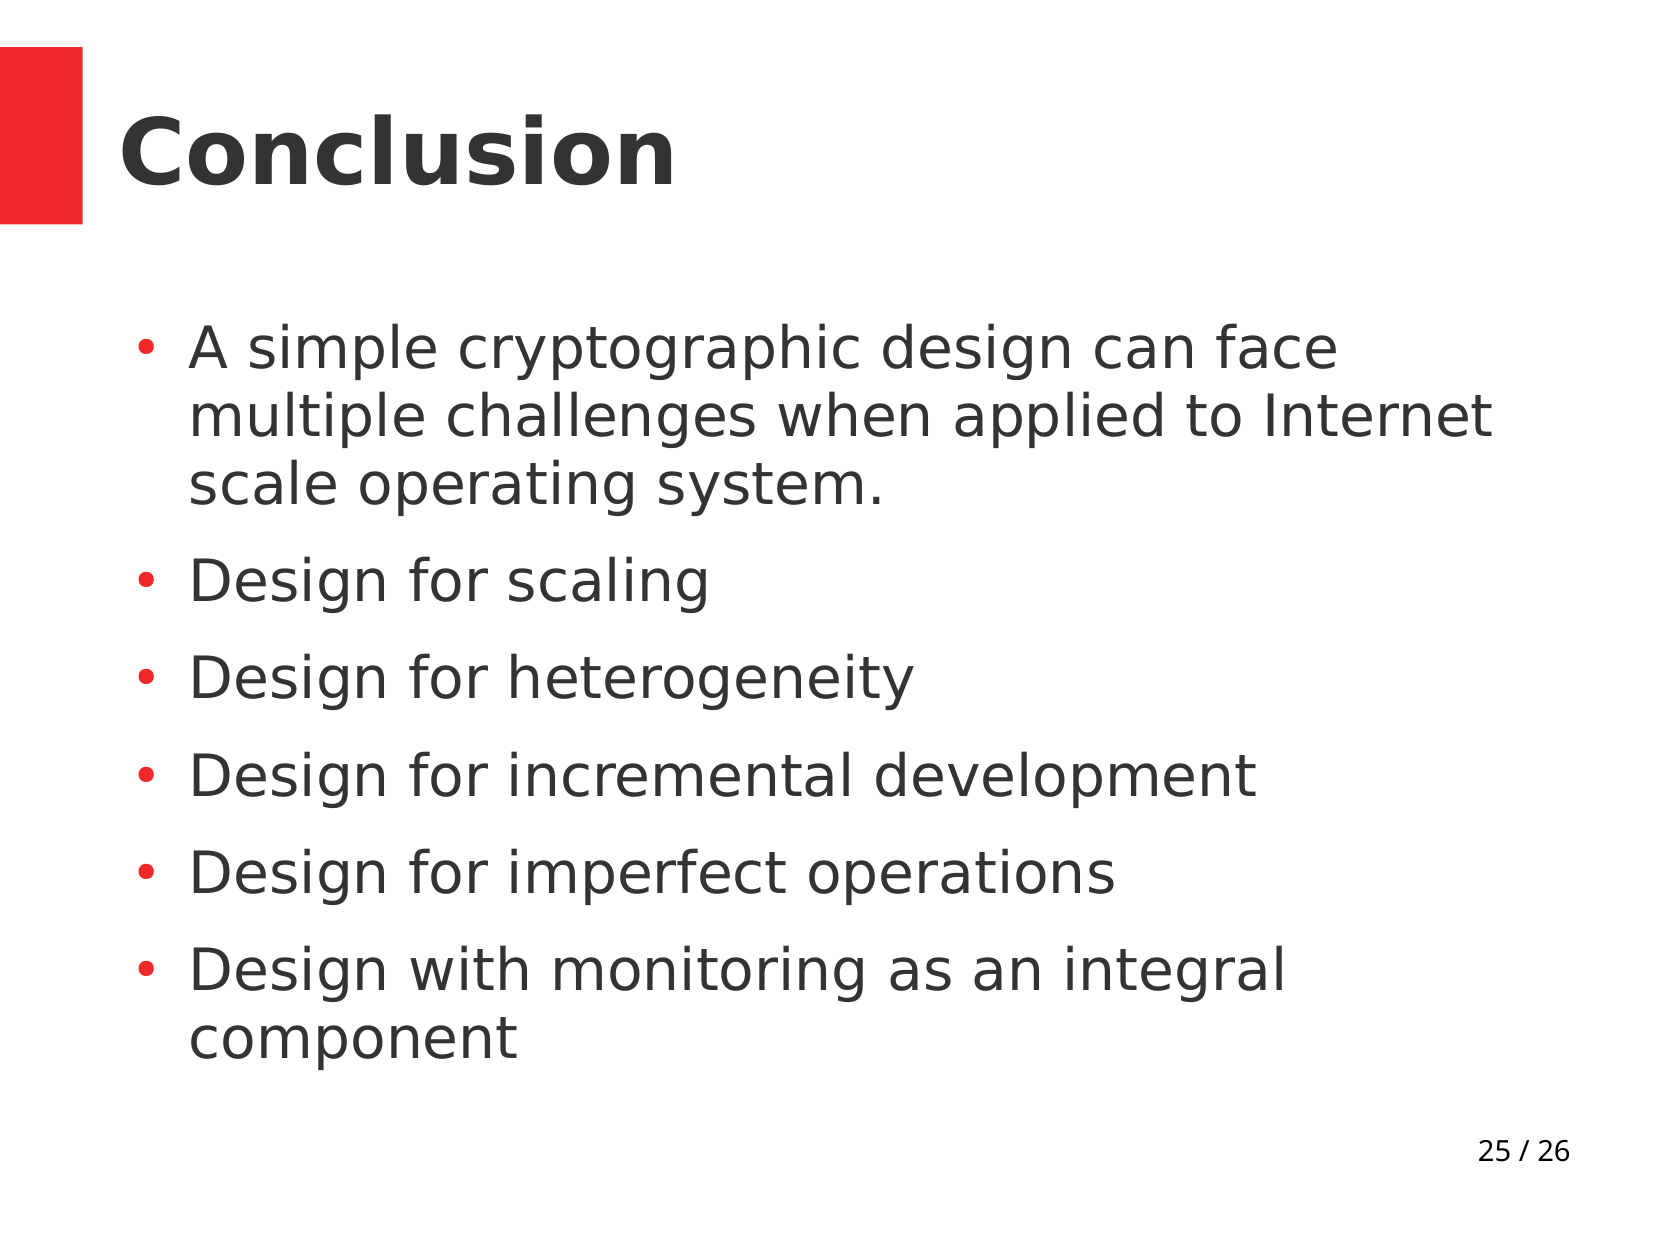

# Conclusion
A simple cryptographic design can face multiple challenges when applied to Internet scale operating system.
Design for scaling
Design for heterogeneity
Design for incremental development
Design for imperfect operations
Design with monitoring as an integral component
25